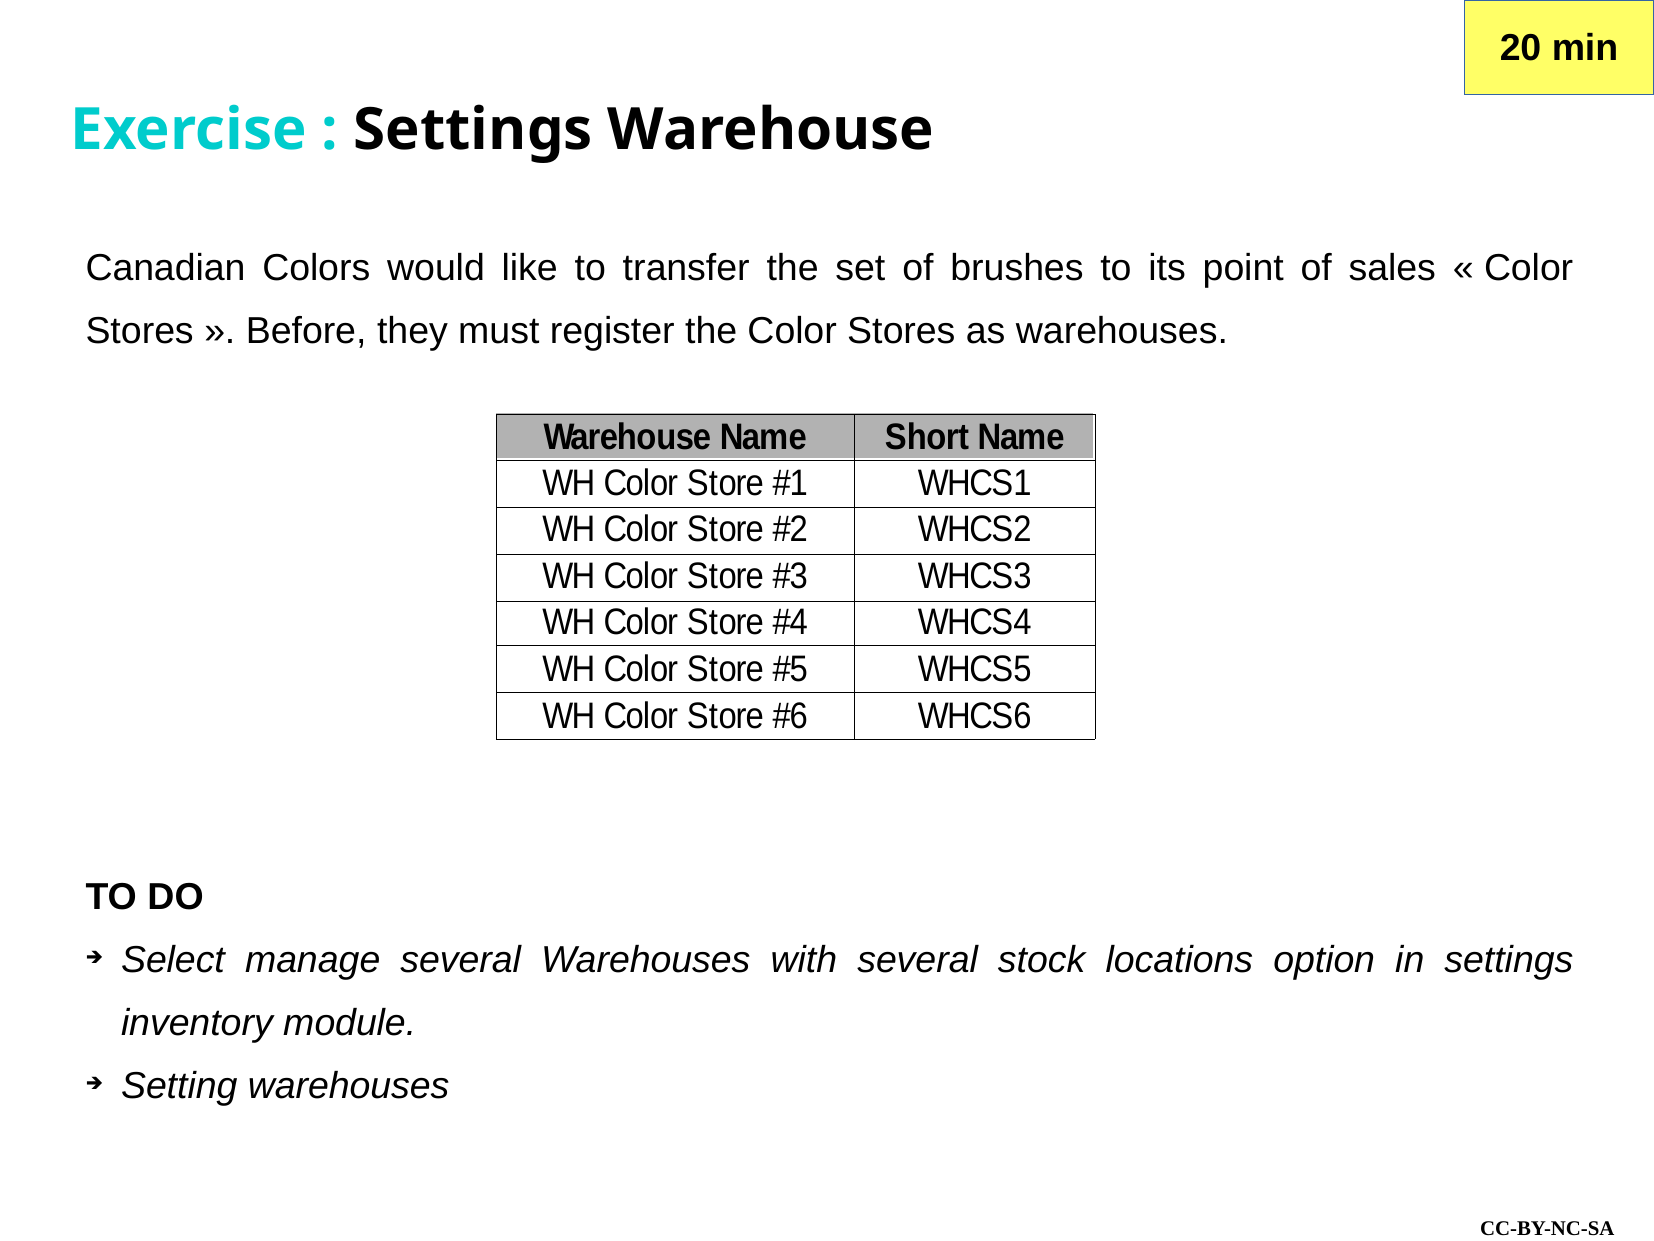

20 min
# Exercise : Settings Warehouse
Canadian Colors would like to transfer the set of brushes to its point of sales « Color Stores ». Before, they must register the Color Stores as warehouses.
TO DO
Select manage several Warehouses with several stock locations option in settings inventory module.
Setting warehouses